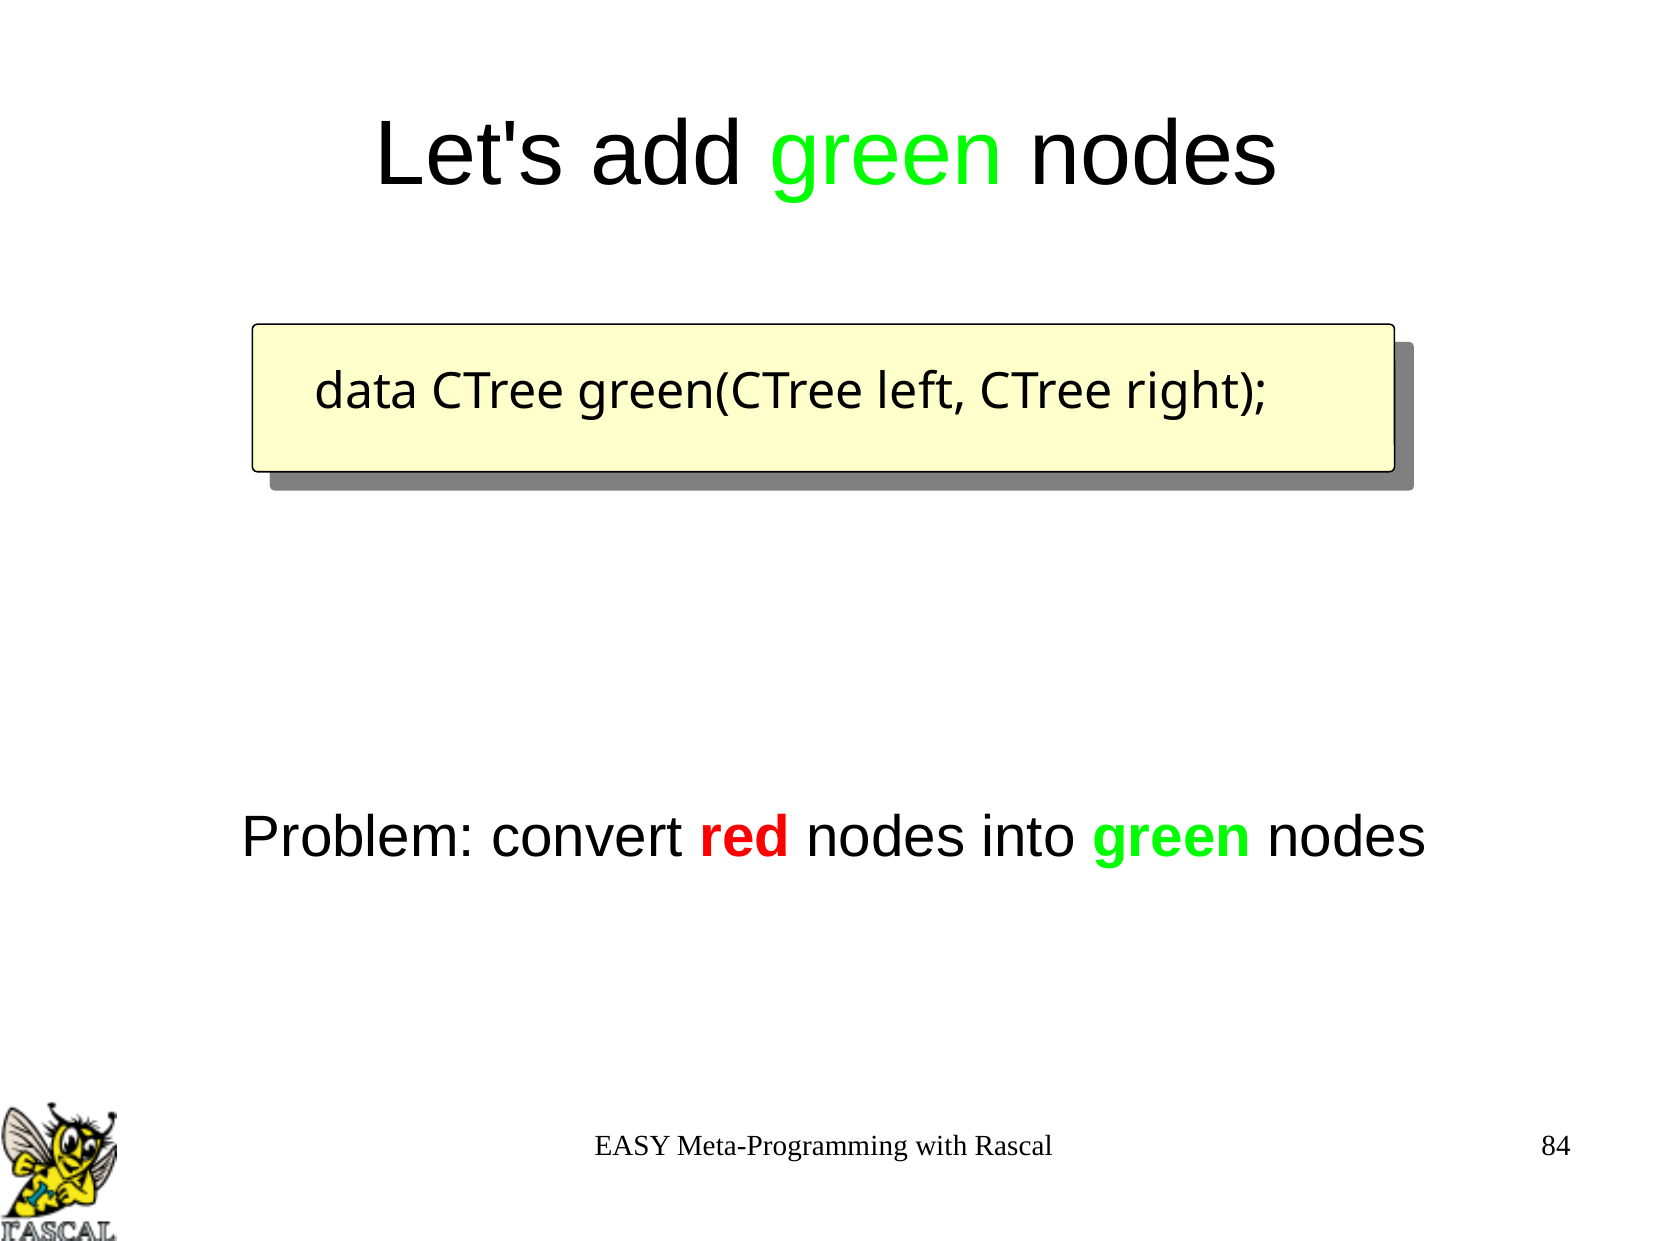

# Let's add green nodes
data CTree green(CTree left, CTree right);
Problem: convert red nodes into green nodes
84